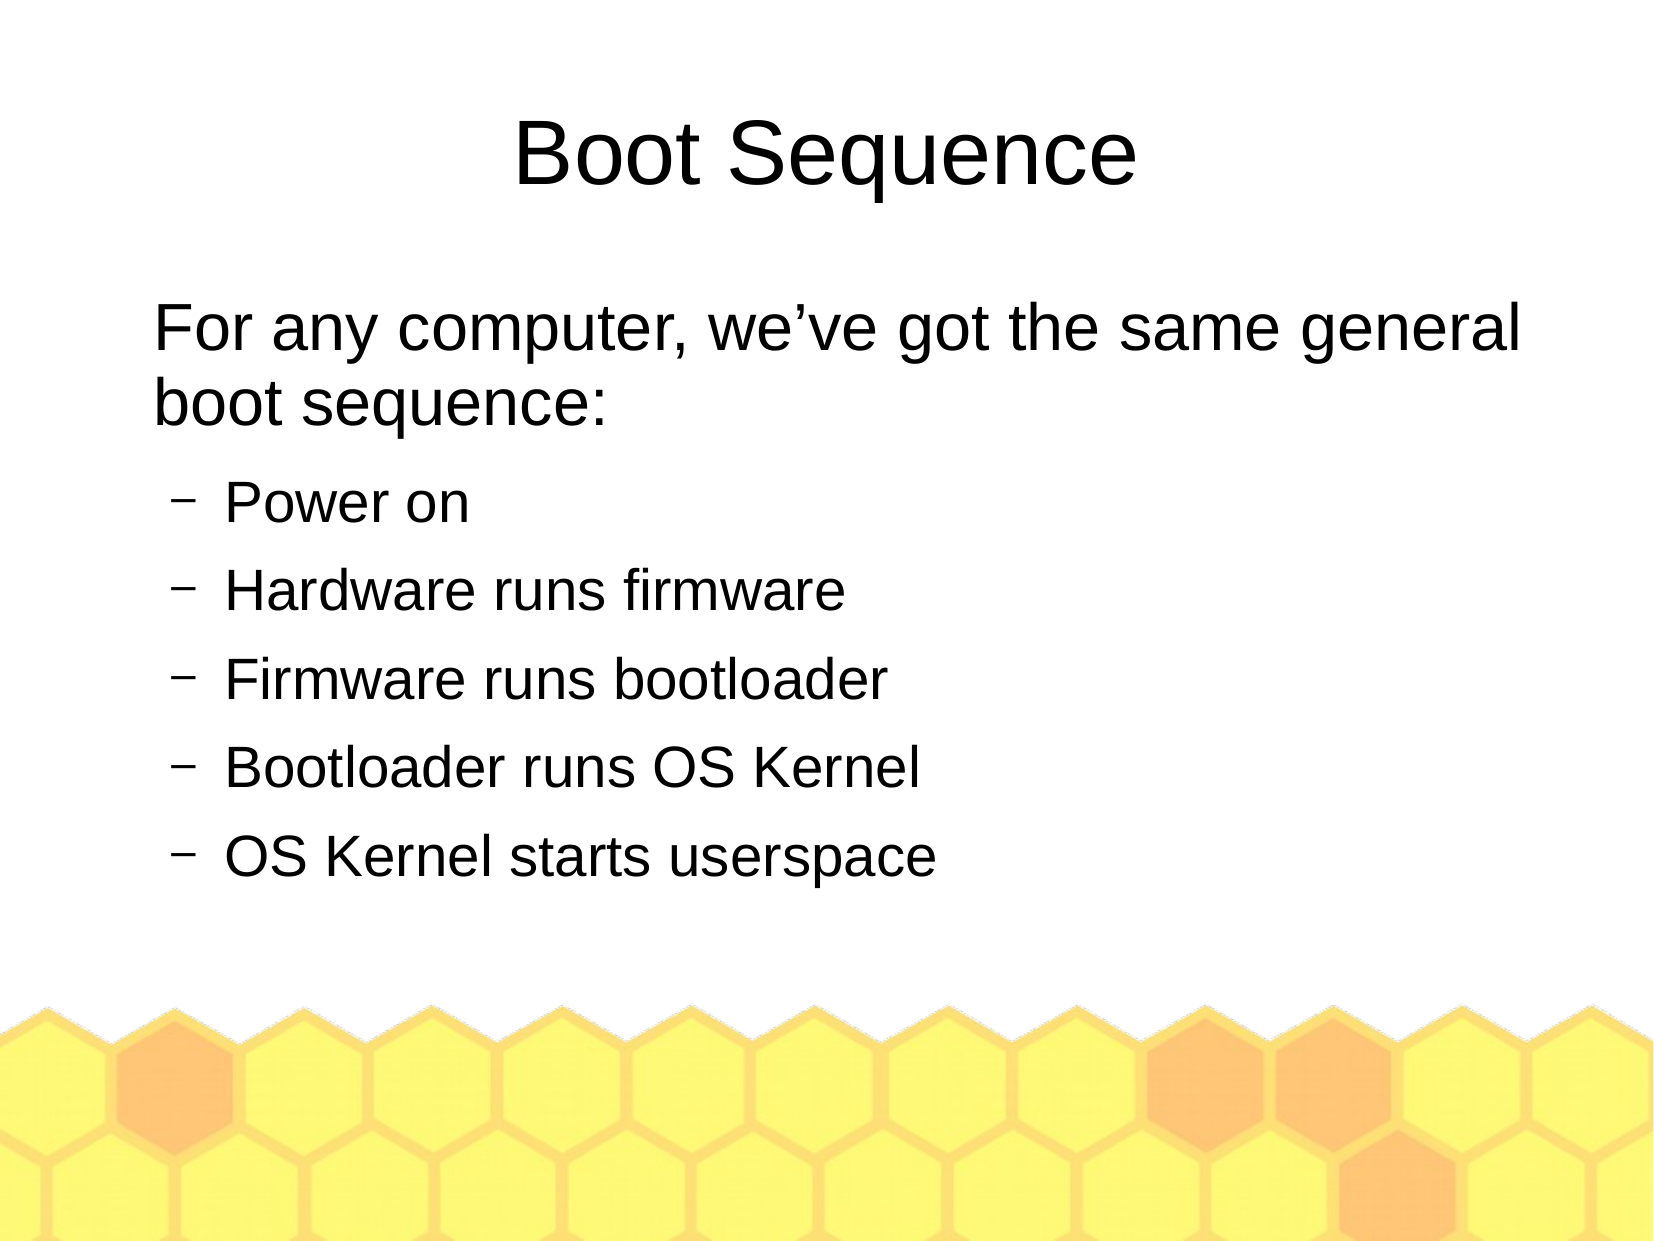

# Boot Sequence
For any computer, we’ve got the same general boot sequence:
Power on
Hardware runs firmware
Firmware runs bootloader
Bootloader runs OS Kernel
OS Kernel starts userspace